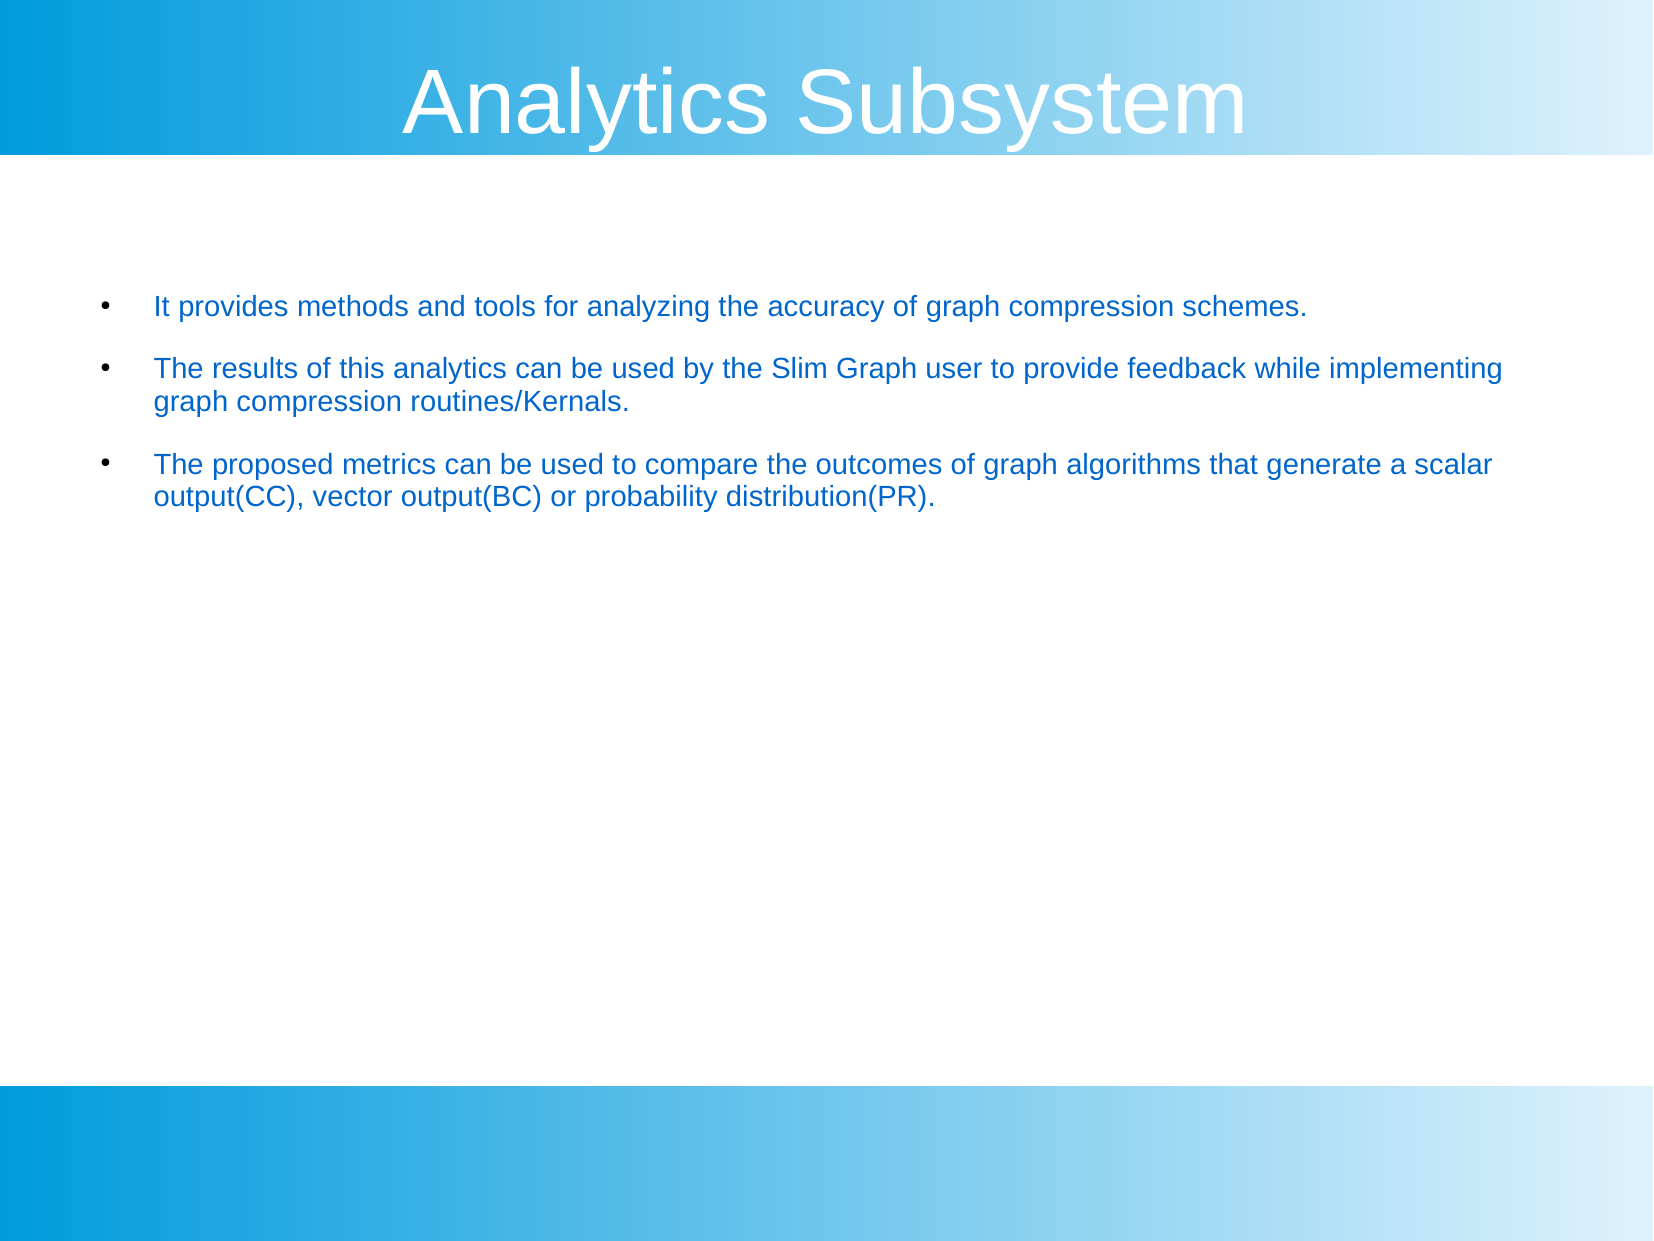

# Analytics Subsystem
It provides methods and tools for analyzing the accuracy of graph compression schemes.
The results of this analytics can be used by the Slim Graph user to provide feedback while implementing graph compression routines/Kernals.
The proposed metrics can be used to compare the outcomes of graph algorithms that generate a scalar output(CC), vector output(BC) or probability distribution(PR).